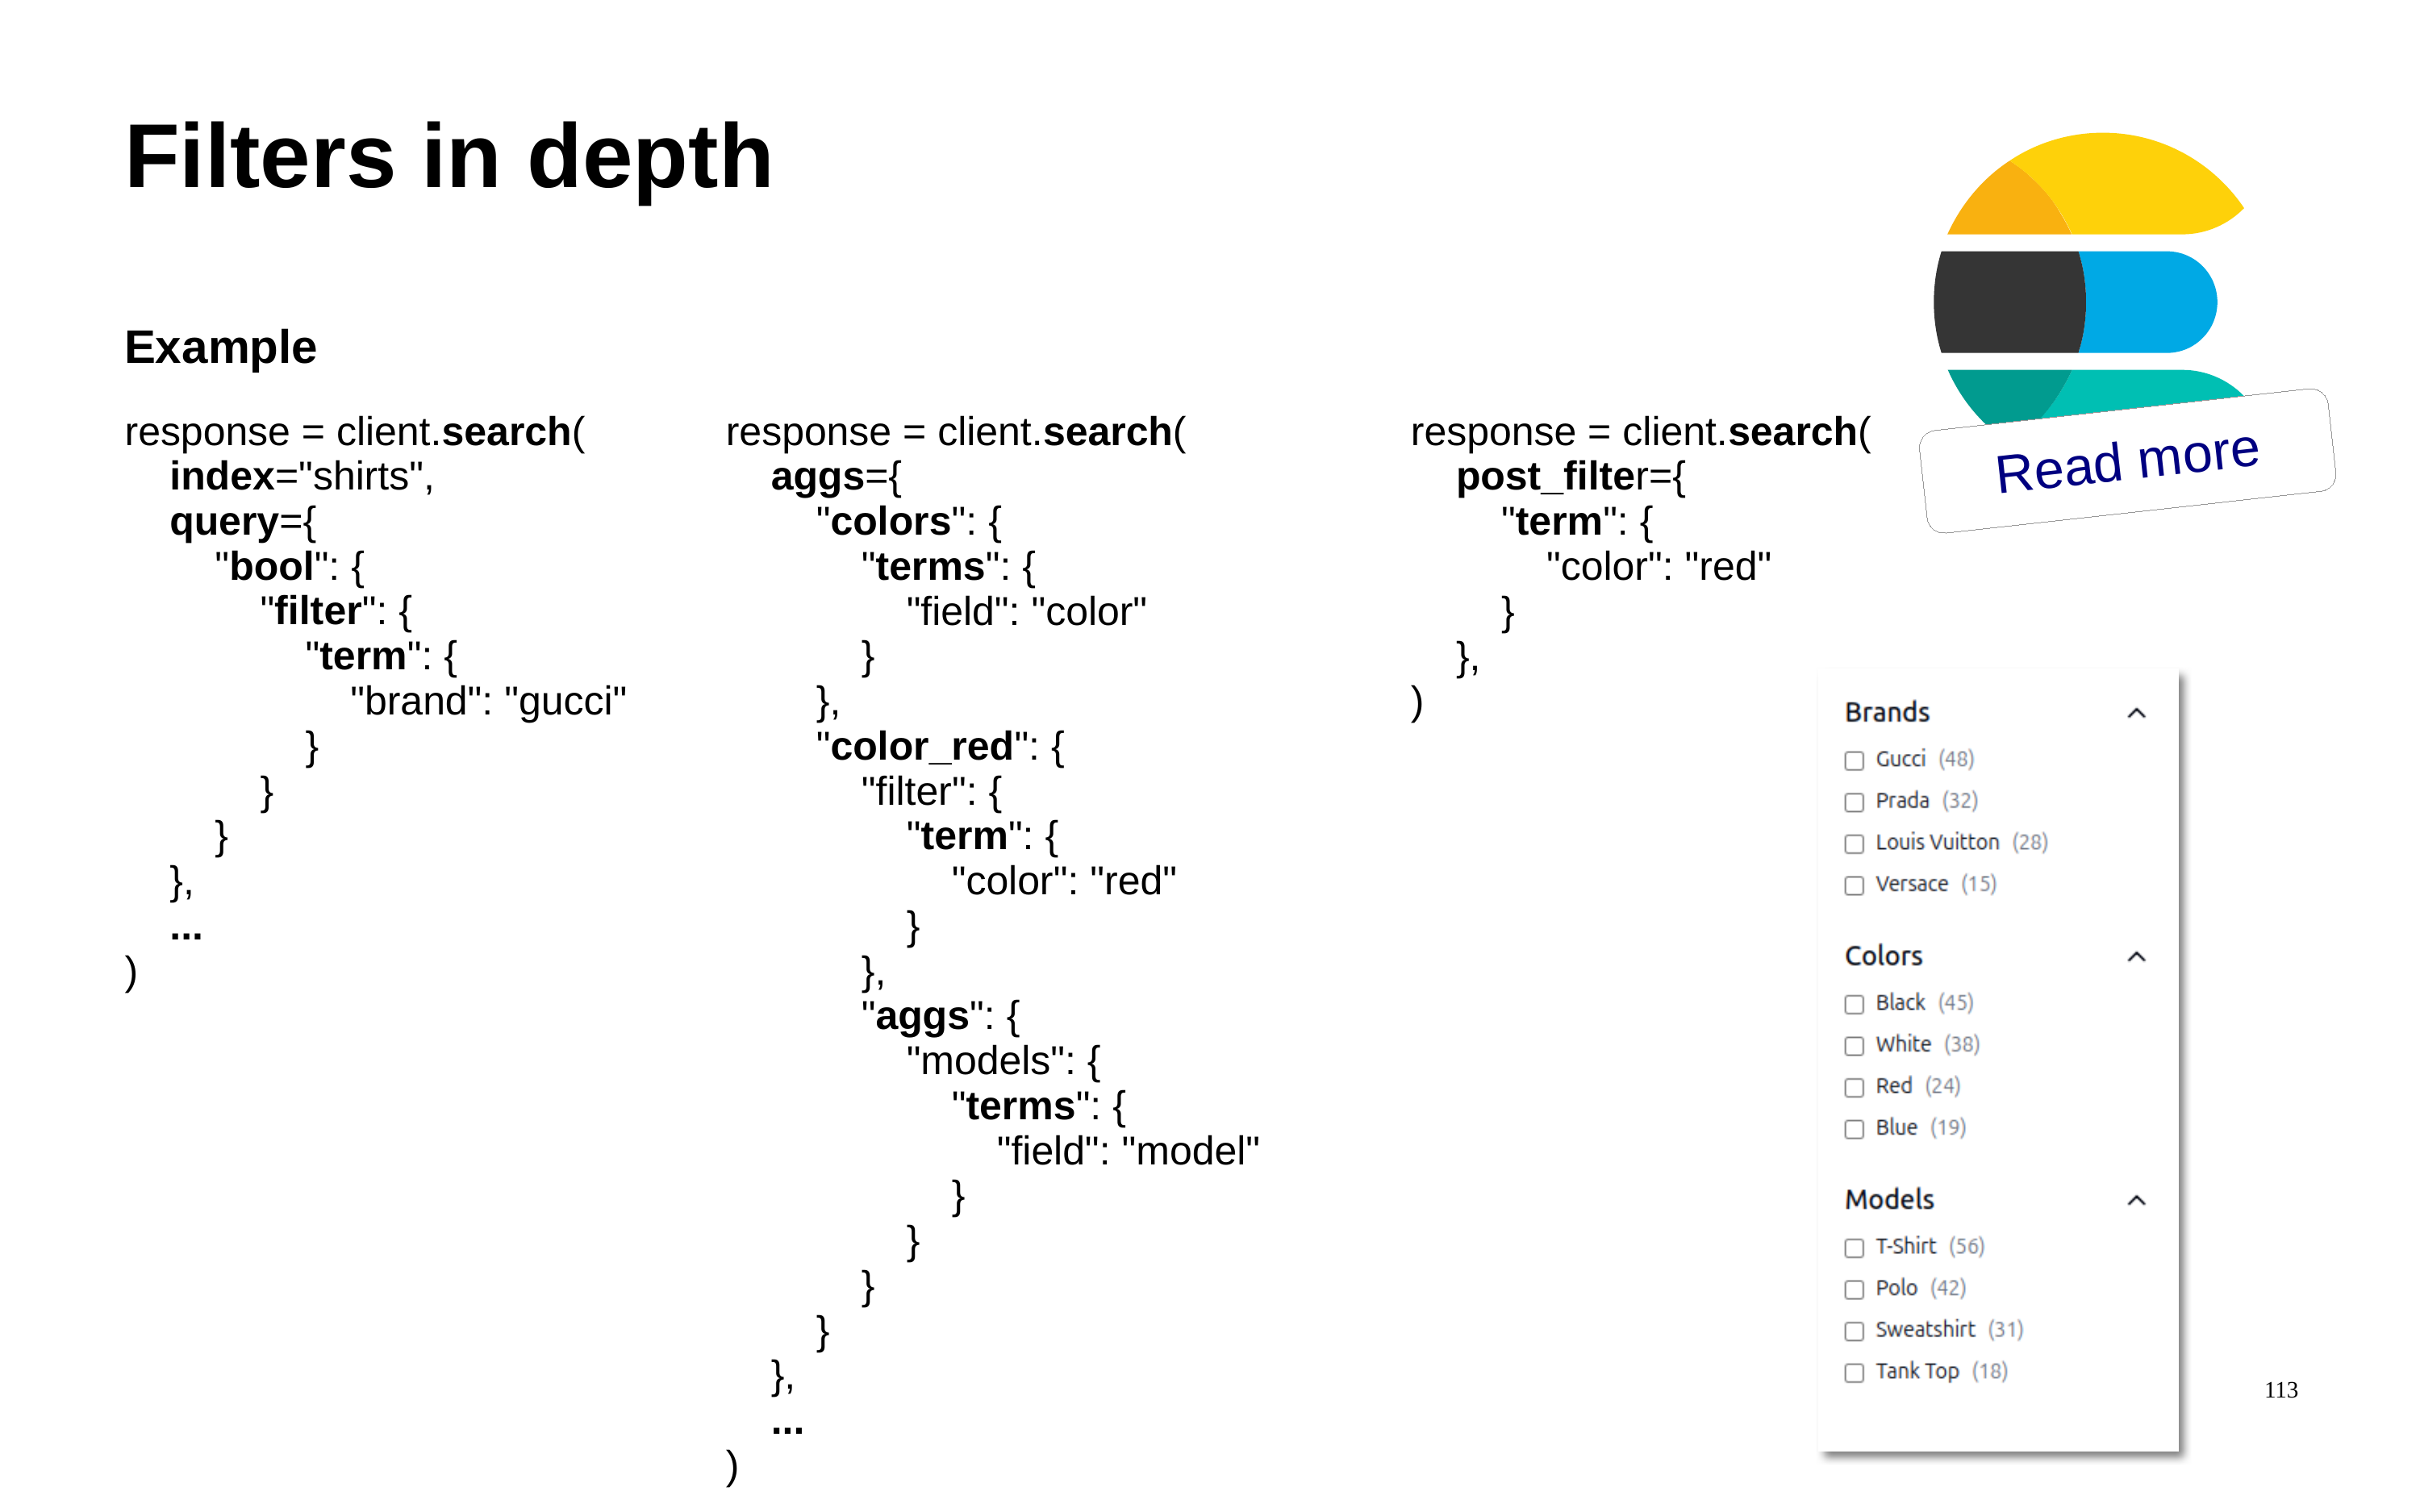

Filters in depth
Example
response = client.search(
 index="shirts",
 query={
 "bool": {
 "filter": {
 "term": {
 "brand": "gucci"
 }
 }
 }
 },
 ...
)
response = client.search(
 aggs={
 "colors": {
 "terms": {
 "field": "color"
 }
 },
 "color_red": {
 "filter": {
 "term": {
 "color": "red"
 }
 },
 "aggs": {
 "models": {
 "terms": {
 "field": "model"
 }
 }
 }
 }
 },
 ...
)
response = client.search(
 post_filter={
 "term": {
 "color": "red"
 }
 },
)
Read more
113